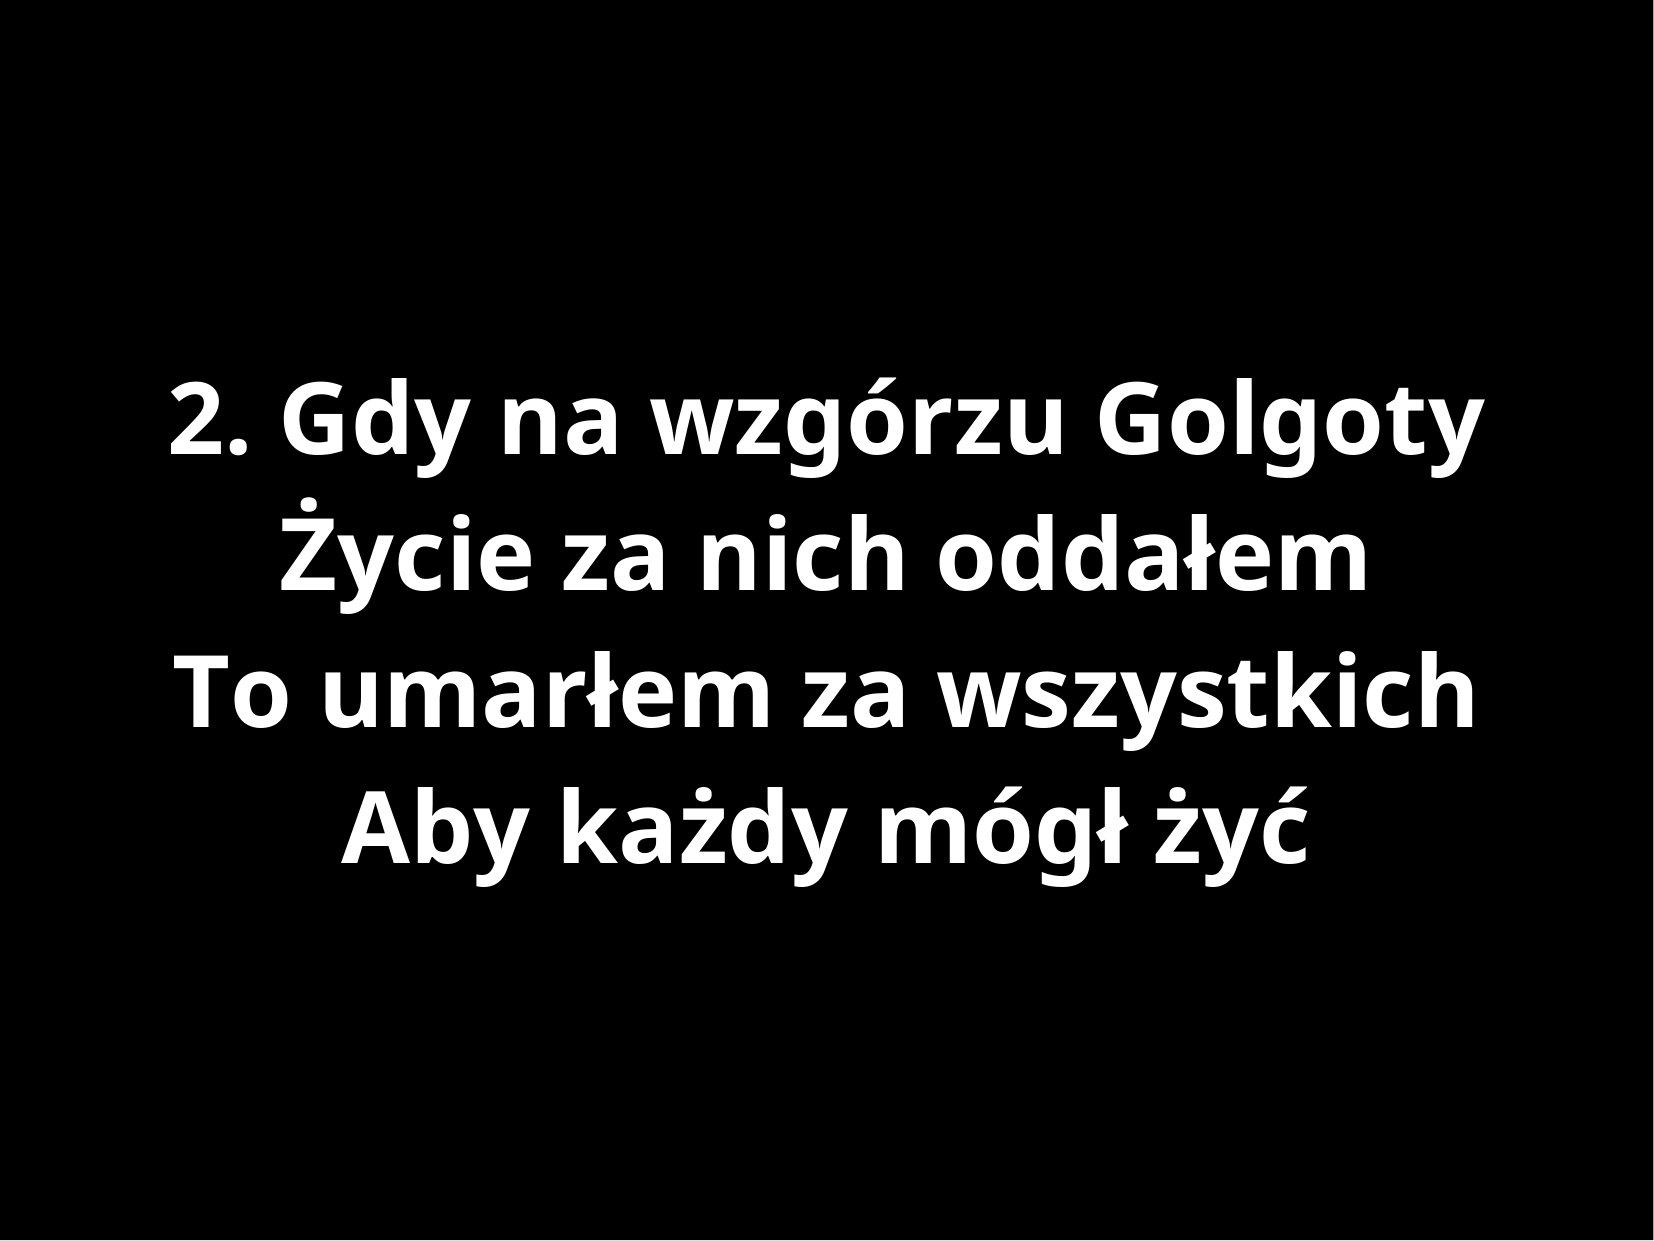

# 2. Gdy na wzgórzu Golgoty Życie za nich oddałem To umarłem za wszystkich Aby każdy mógł żyć